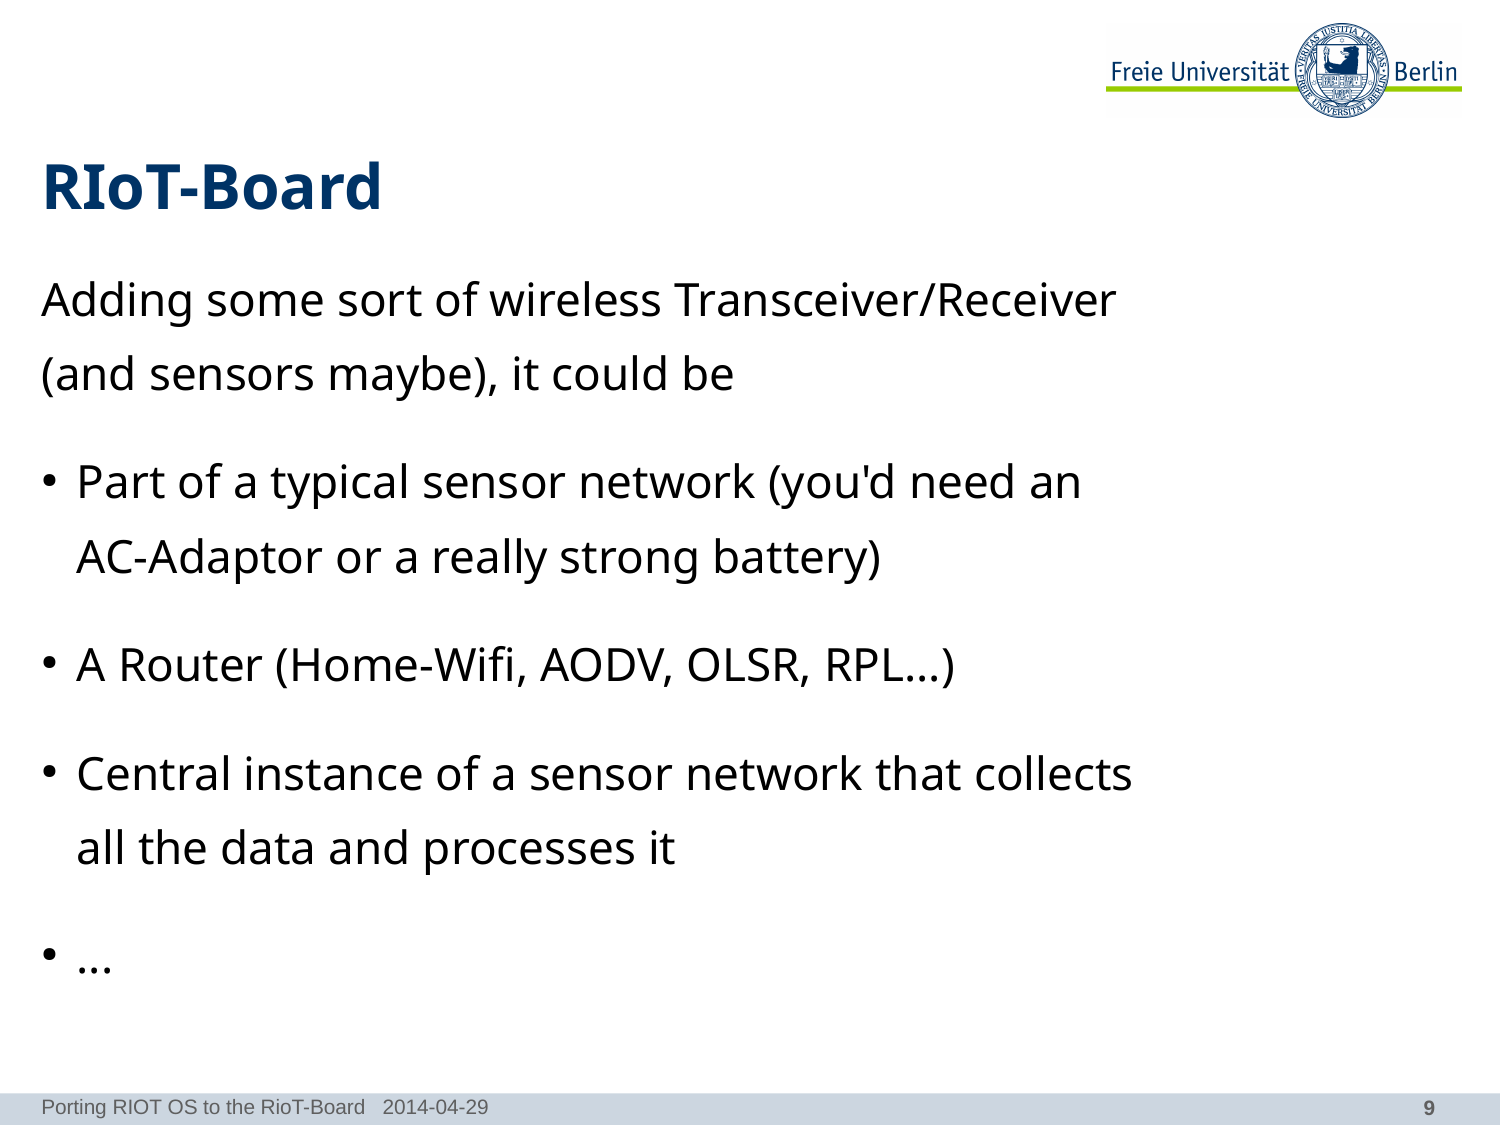

# RIoT-Board
Adding some sort of wireless Transceiver/Receiver
(and sensors maybe), it could be
Part of a typical sensor network (you'd need an
AC-Adaptor or a really strong battery)
A Router (Home-Wifi, AODV, OLSR, RPL...)
Central instance of a sensor network that collects
all the data and processes it
...